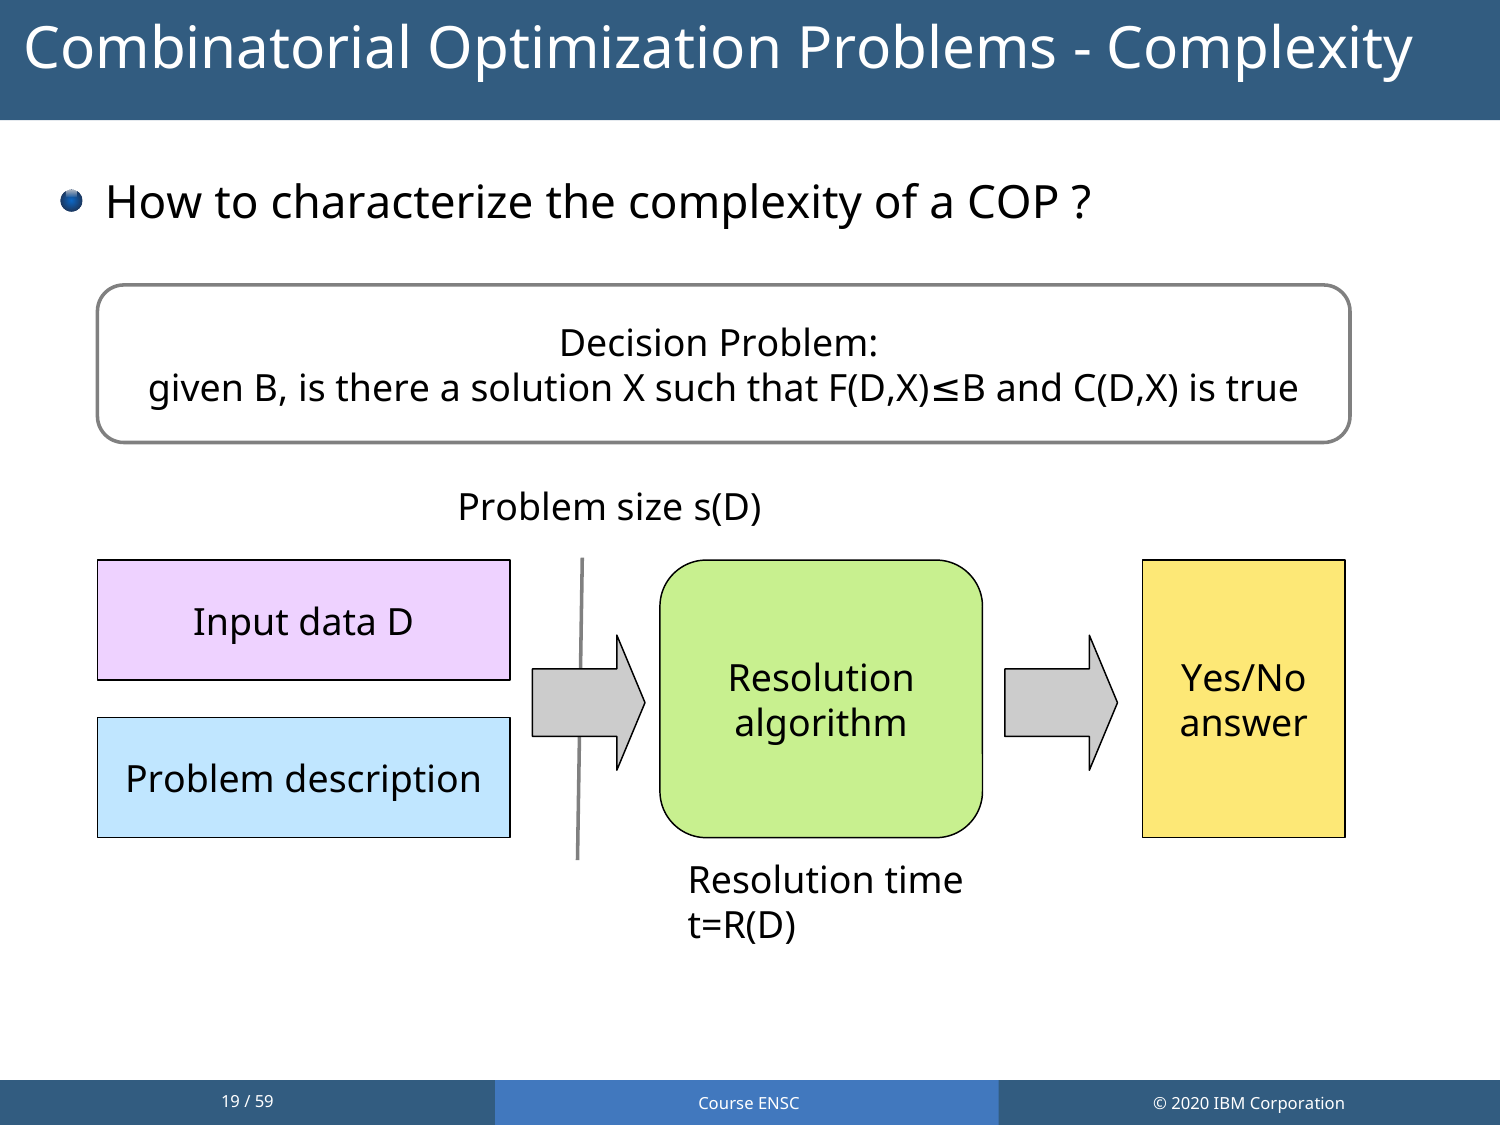

# Combinatorial Optimization Problems - Complexity
How to characterize the complexity of a COP ?
Decision Problem:
given B, is there a solution X such that F(D,X)≤B and C(D,X) is true
Problem size s(D)
Input data D
Resolution
algorithm
Yes/No
answer
Problem description
Resolution time
t=R(D)